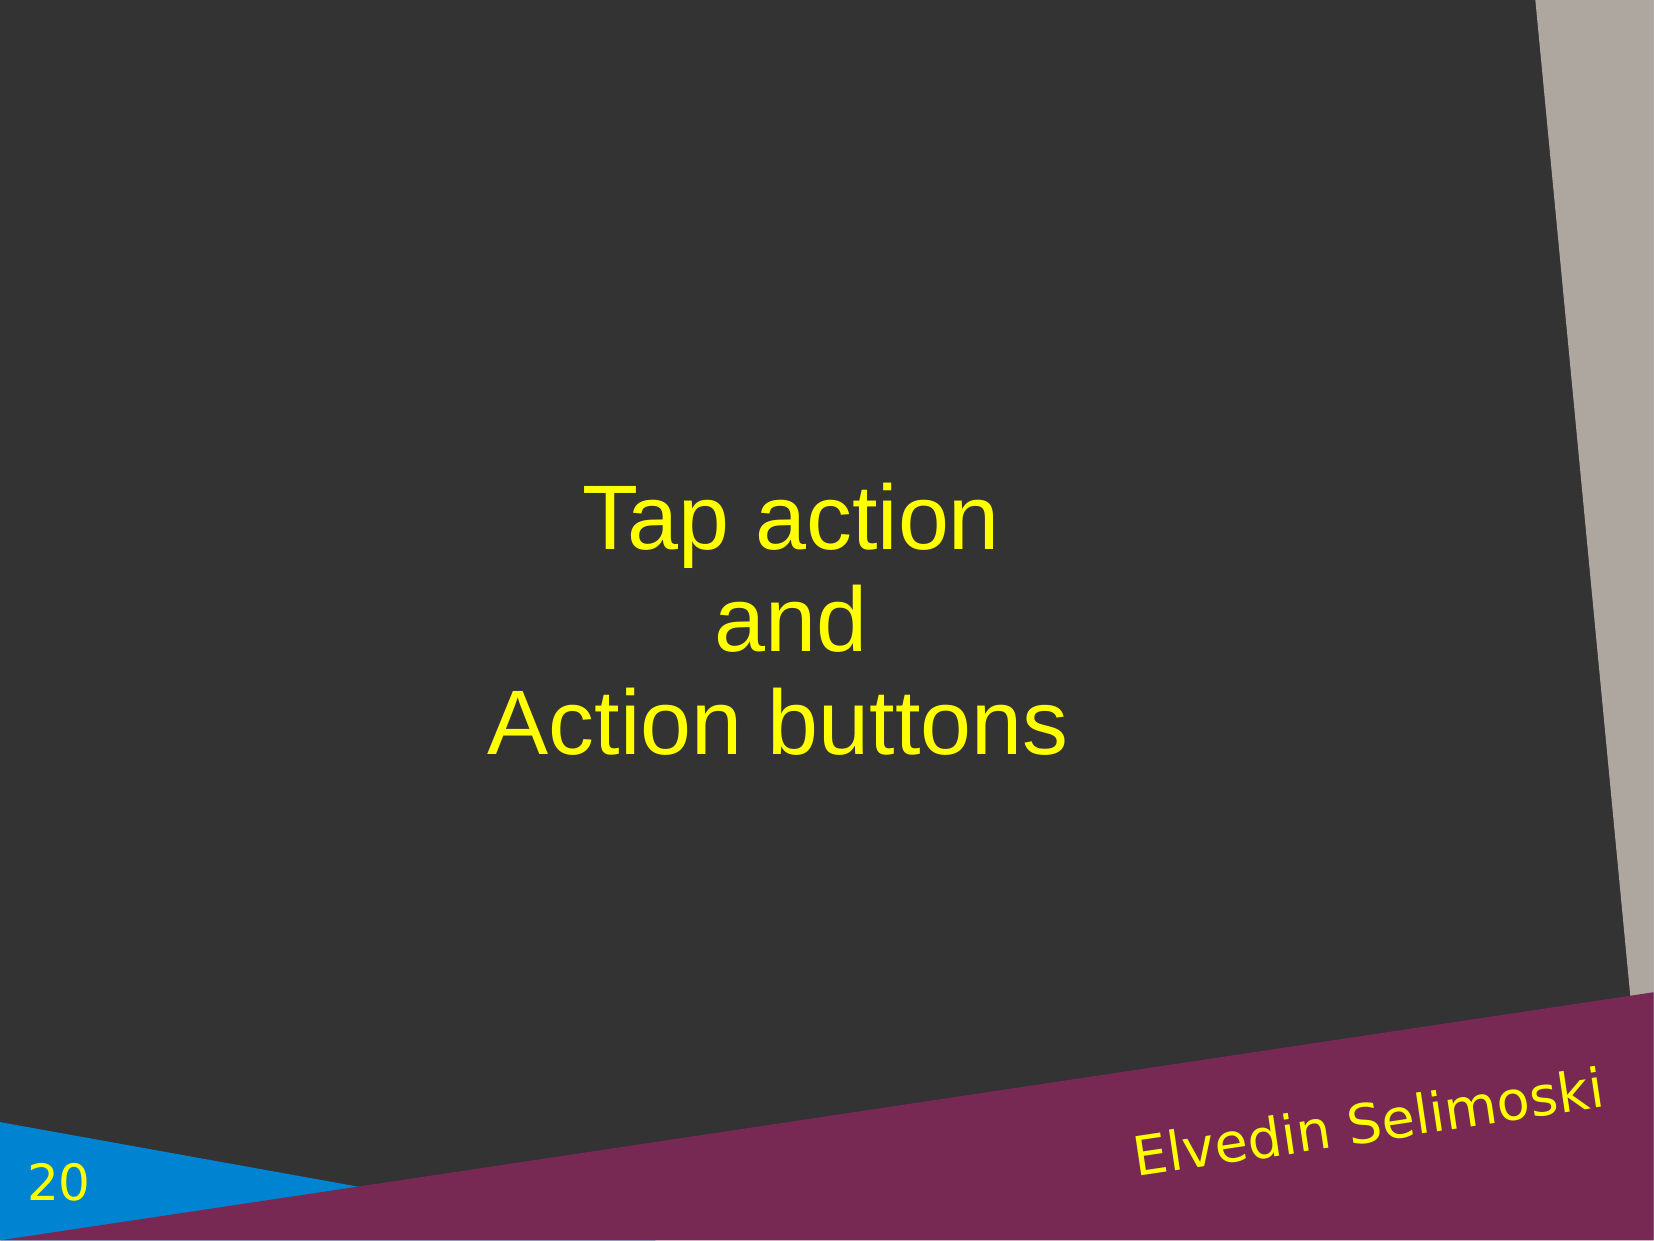

# Tap action and Action buttons
Elvedin Selimoski
20